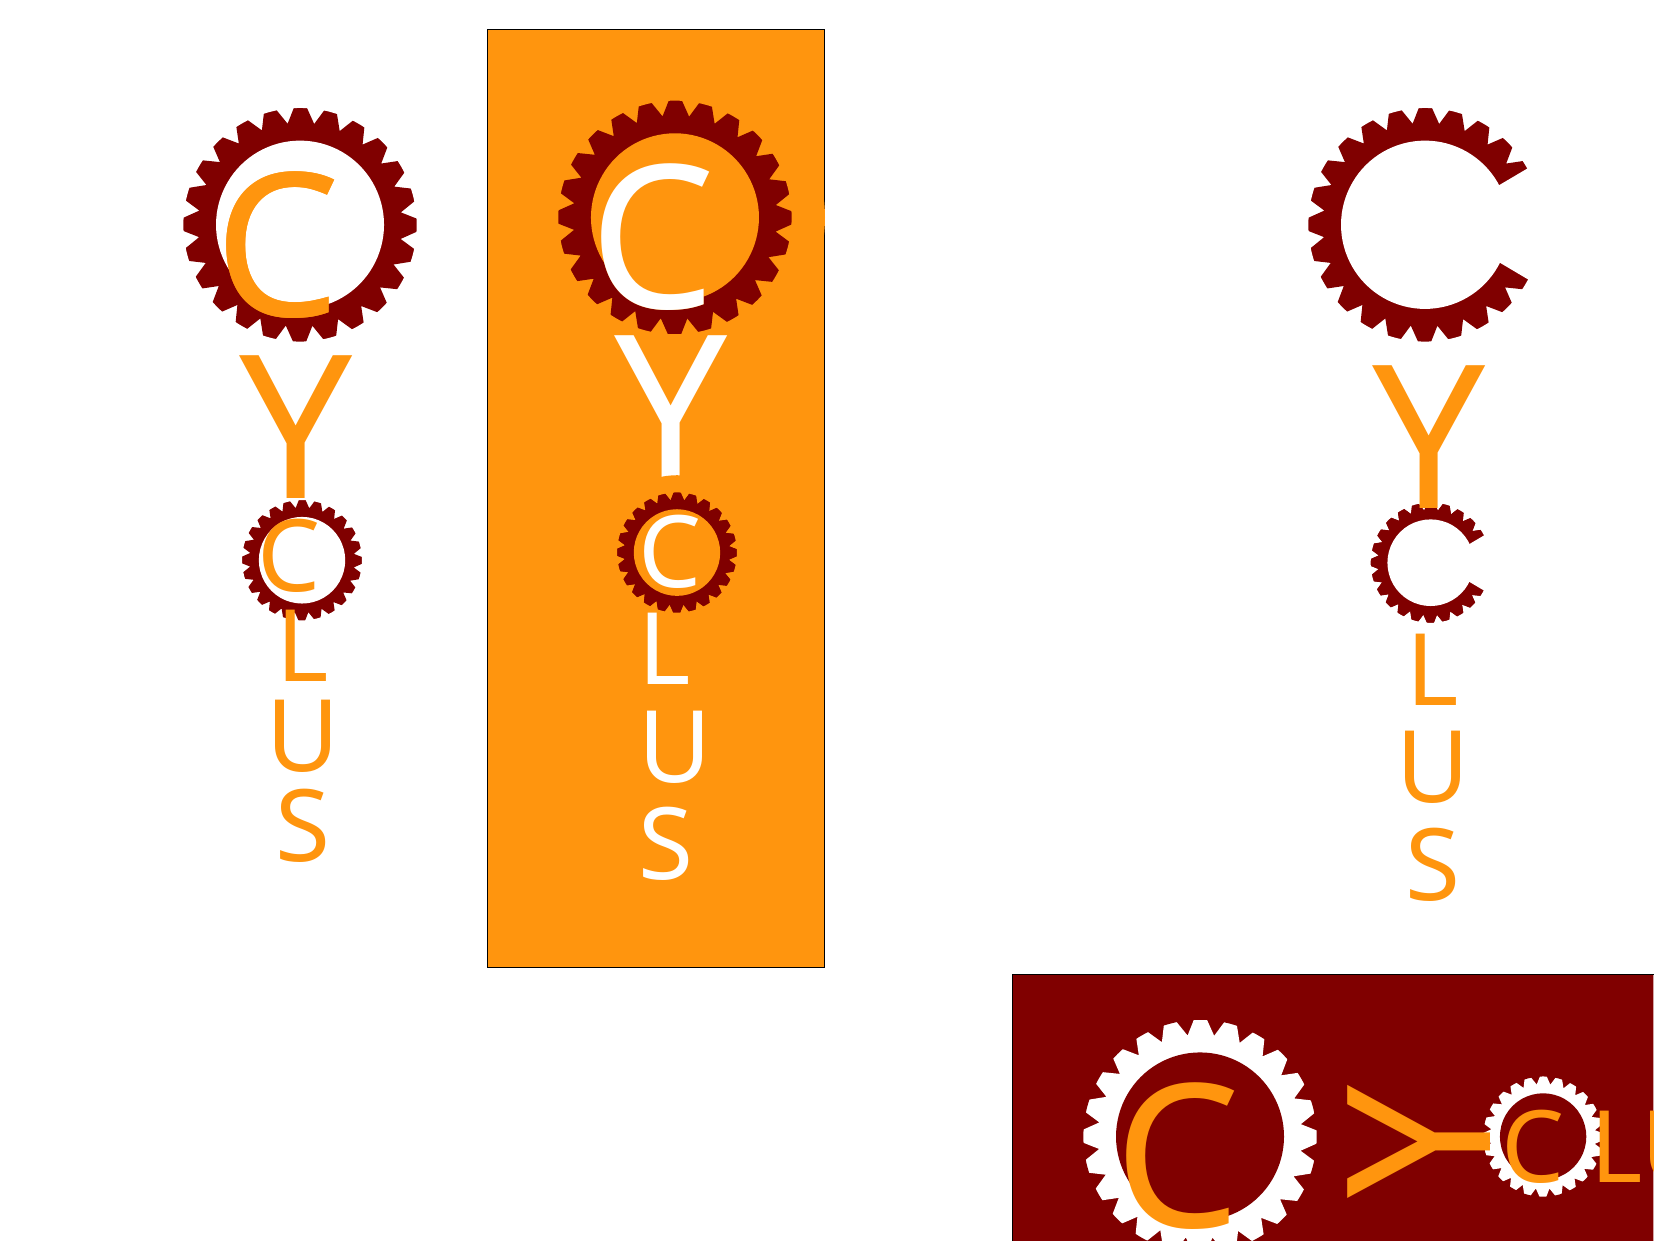

C
C
C
C
Y
Y
Y
C
L
U
S
C
L
U
S
L
U
S
Y
C
C LUS